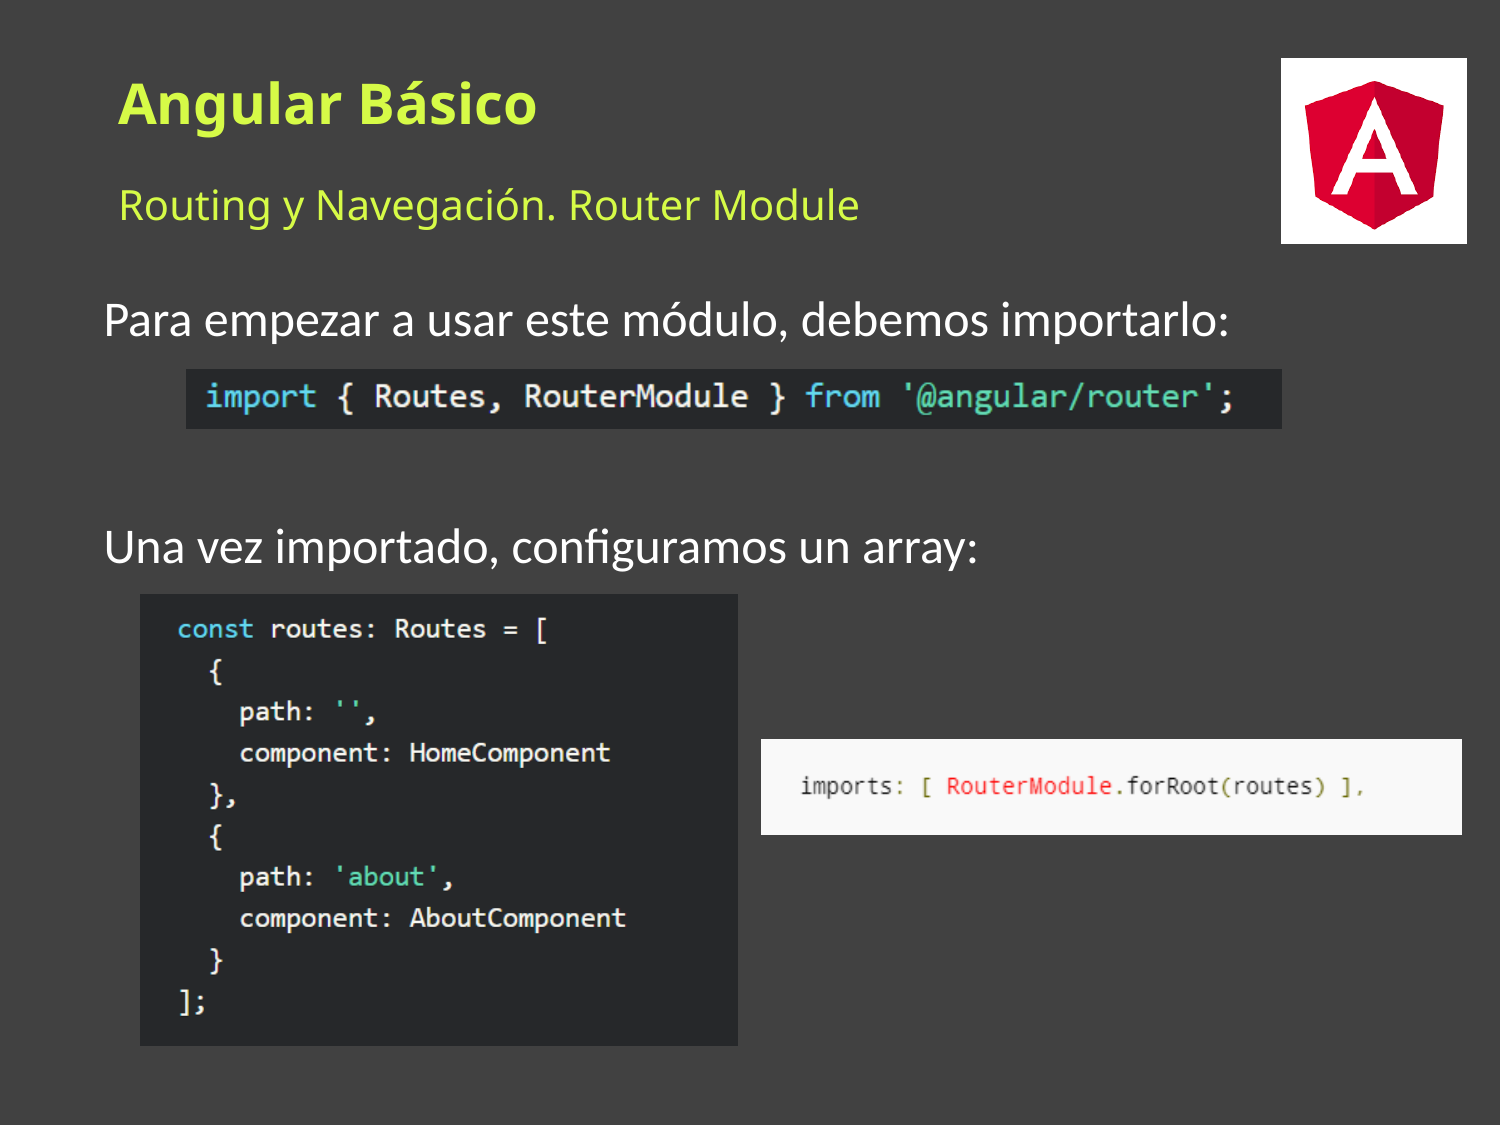

# Angular Básico
Routing y Navegación. Router Module
Para empezar a usar este módulo, debemos importarlo:
Una vez importado, configuramos un array: